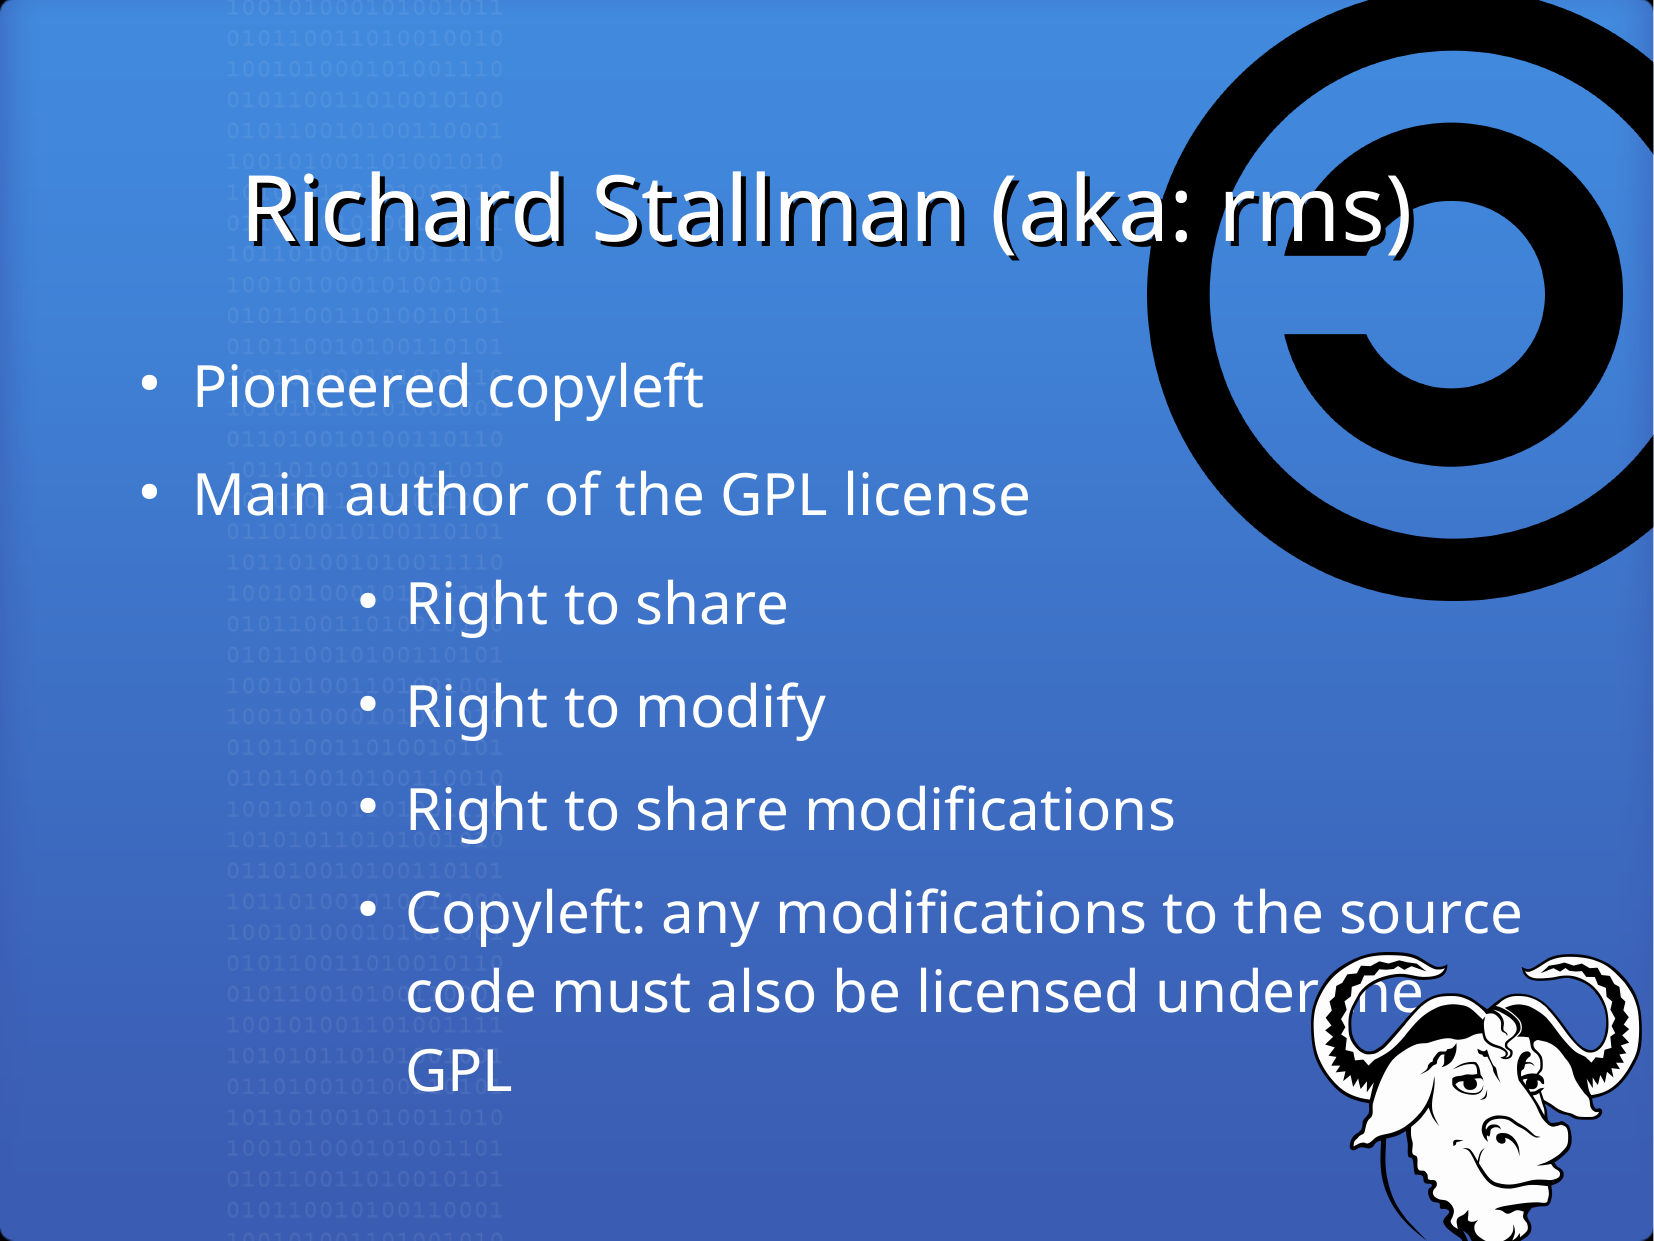

# Richard Stallman (aka: rms)
Pioneered copyleft
Main author of the GPL license
Right to share
Right to modify
Right to share modifications
Copyleft: any modifications to the source code must also be licensed under the GPL